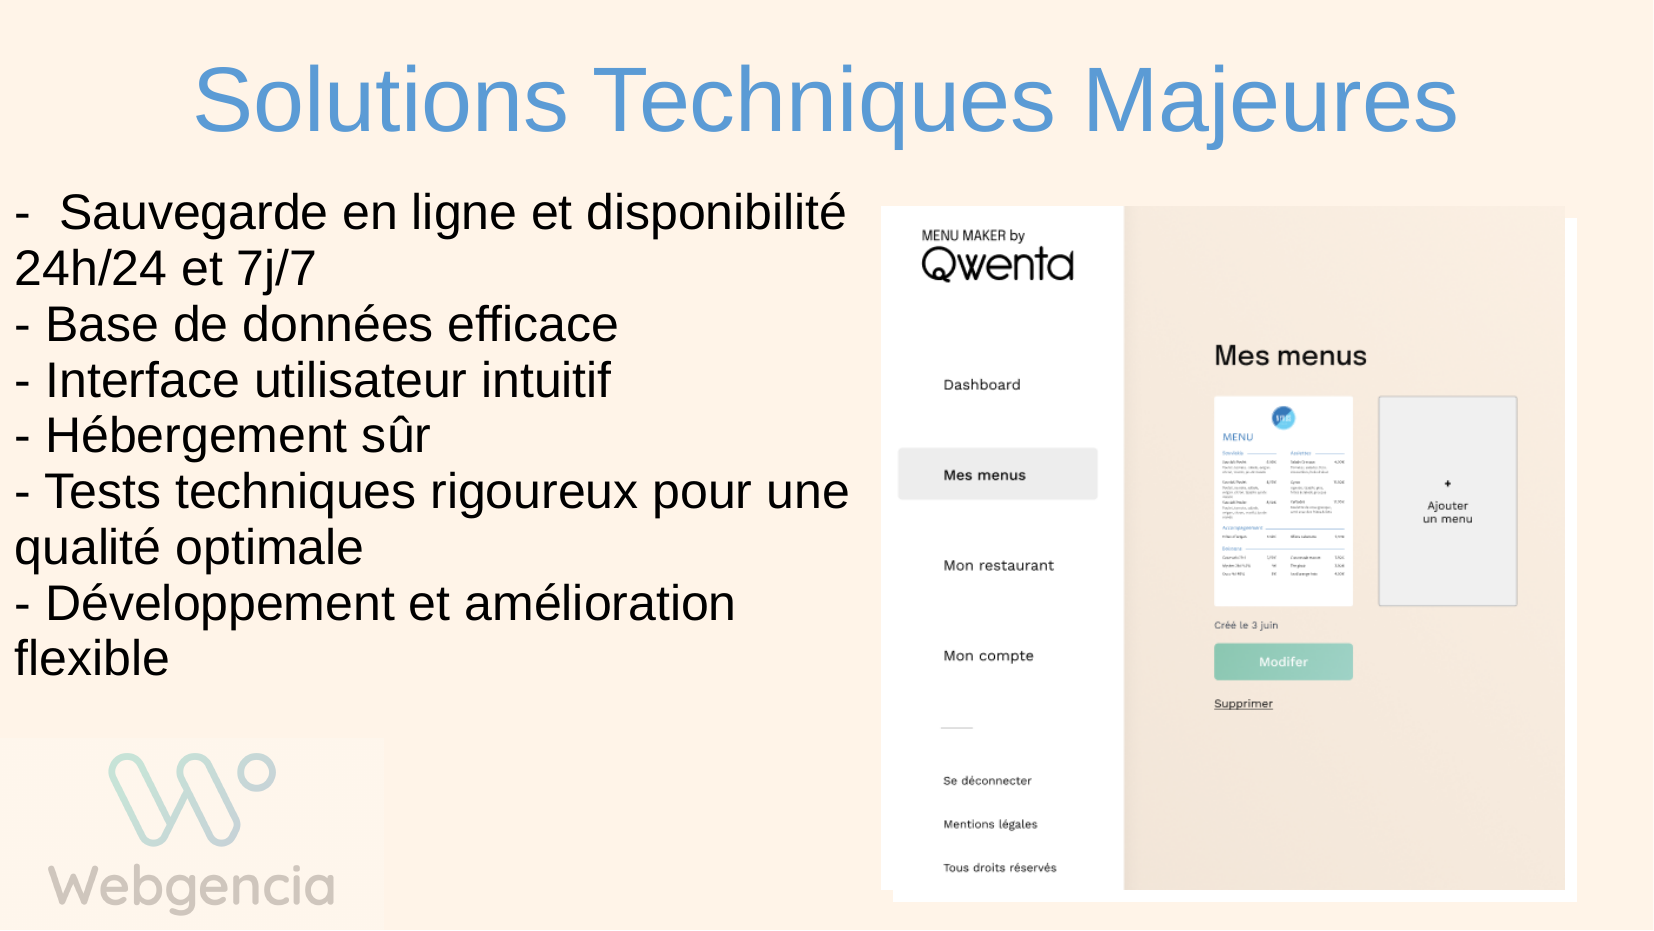

# Solutions Techniques Majeures
- Sauvegarde en ligne et disponibilité 24h/24 et 7j/7
- Base de données efficace
- Interface utilisateur intuitif
- Hébergement sûr
- Tests techniques rigoureux pour une qualité optimale
- Développement et amélioration flexible